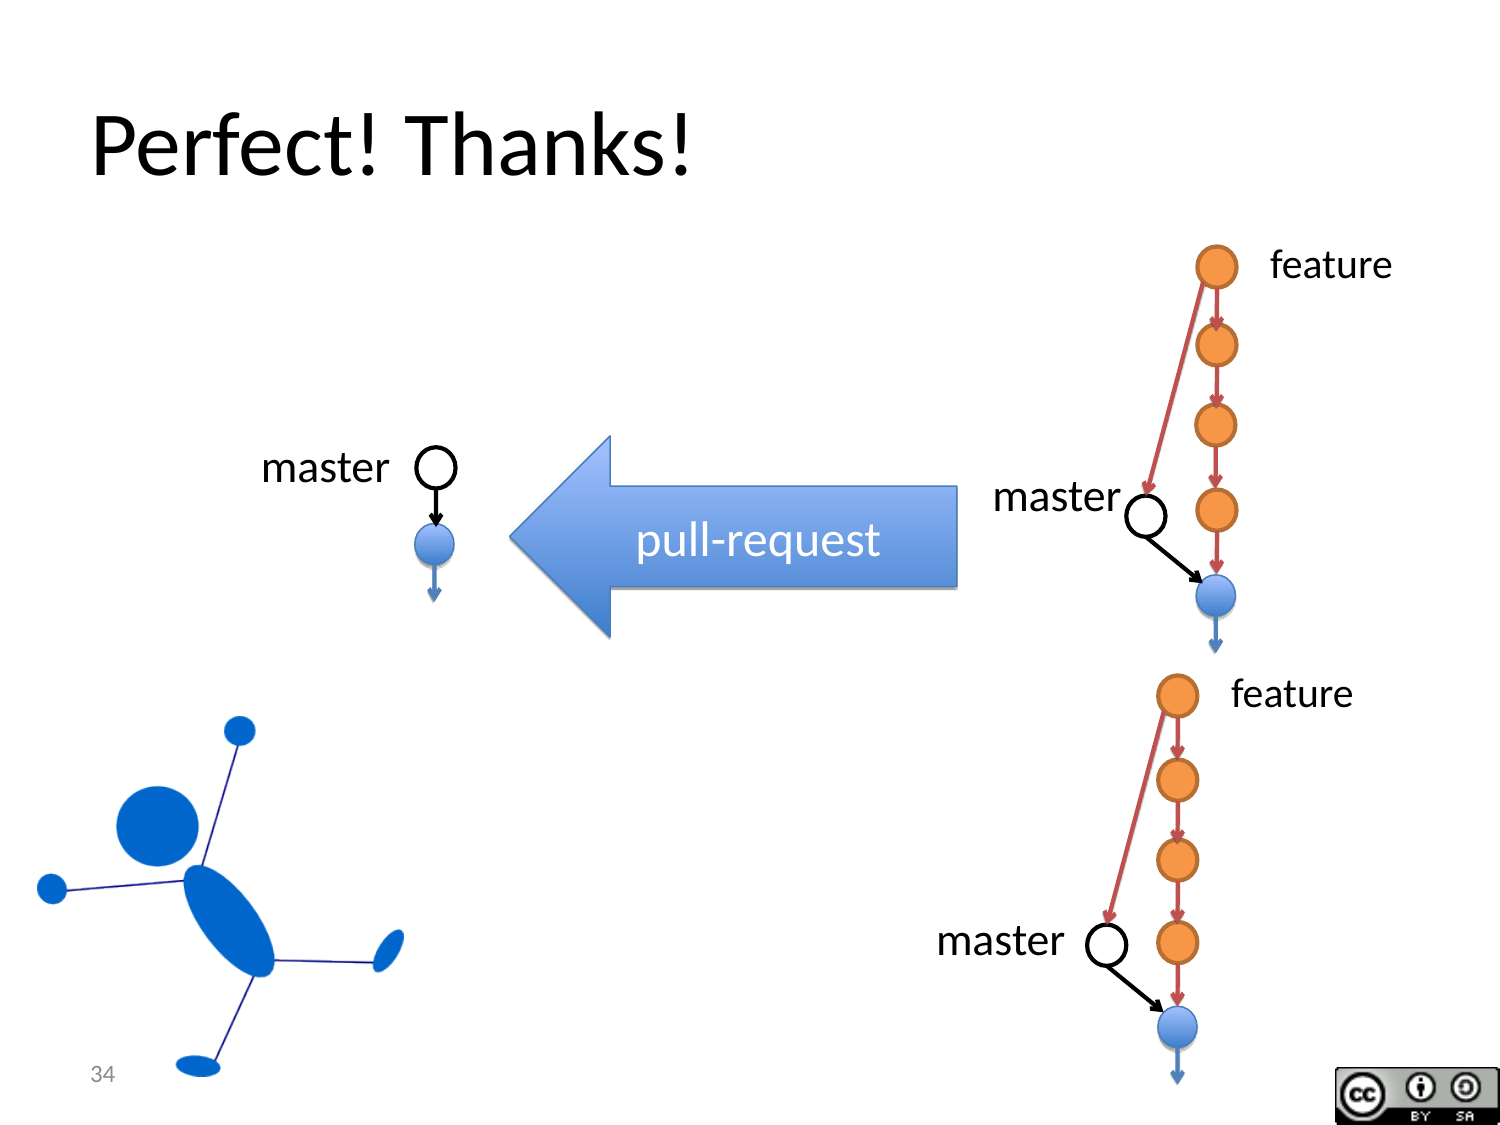

# Perfect! Thanks!
feature
master
pull-request
master
feature
master